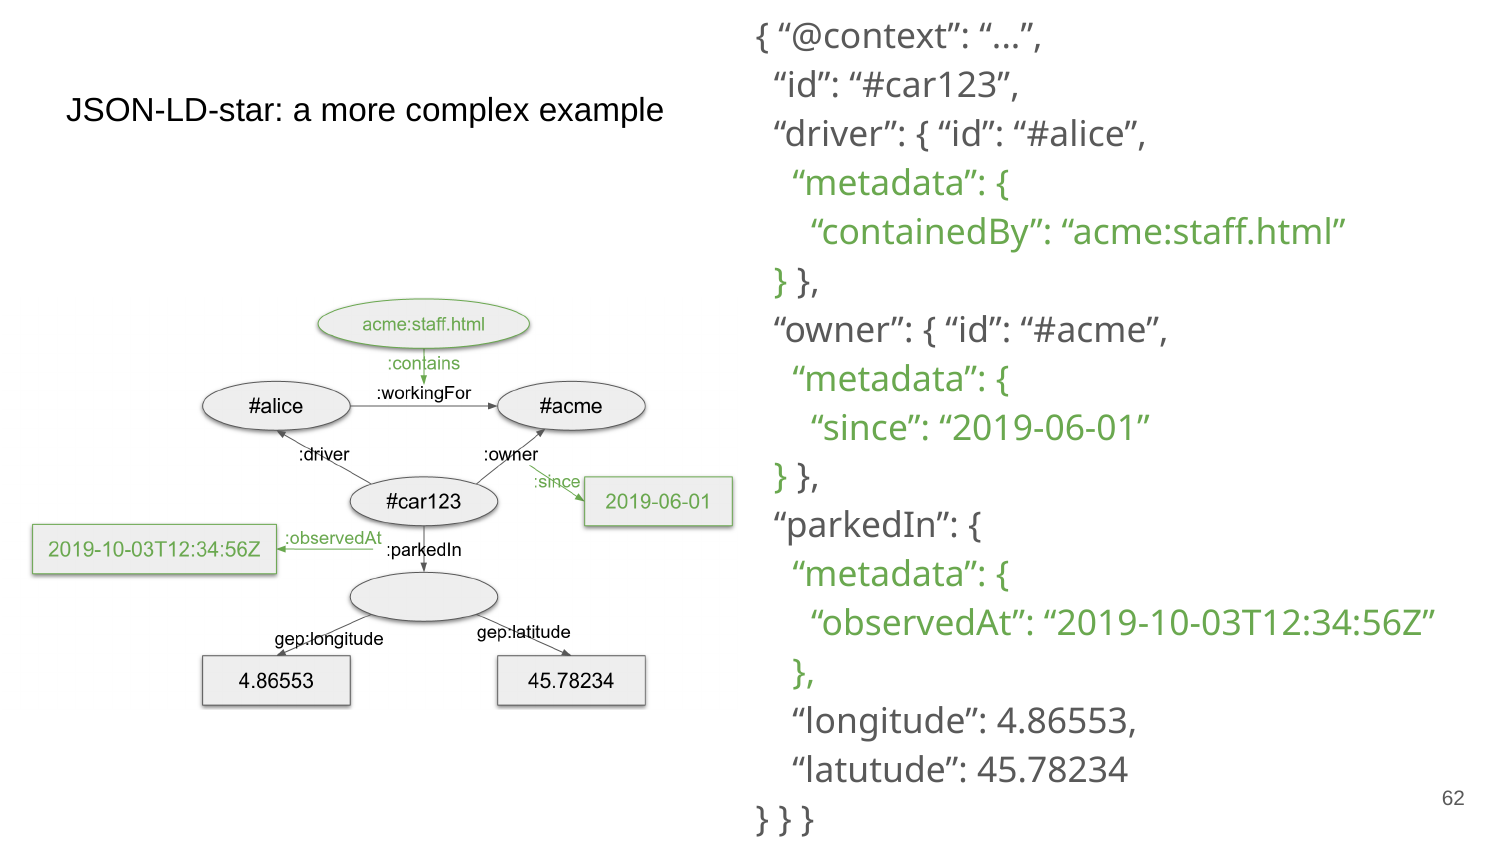

{ “@context”: “...”,
 “id”: “#car123”,
 “driver”: { “id”: “#alice”,
 “metadata”: {
 “containedBy”: “acme:staff.html”
 } },
 “owner”: { “id”: “#acme”,
 “metadata”: {
 “since”: “2019-06-01”
 } },
 “parkedIn”: {
 “metadata”: {
 “observedAt”: “2019-10-03T12:34:56Z”
 },
 “longitude”: 4.86553,
 “latutude”: 45.78234
} } }
# JSON-LD-star: a more complex example